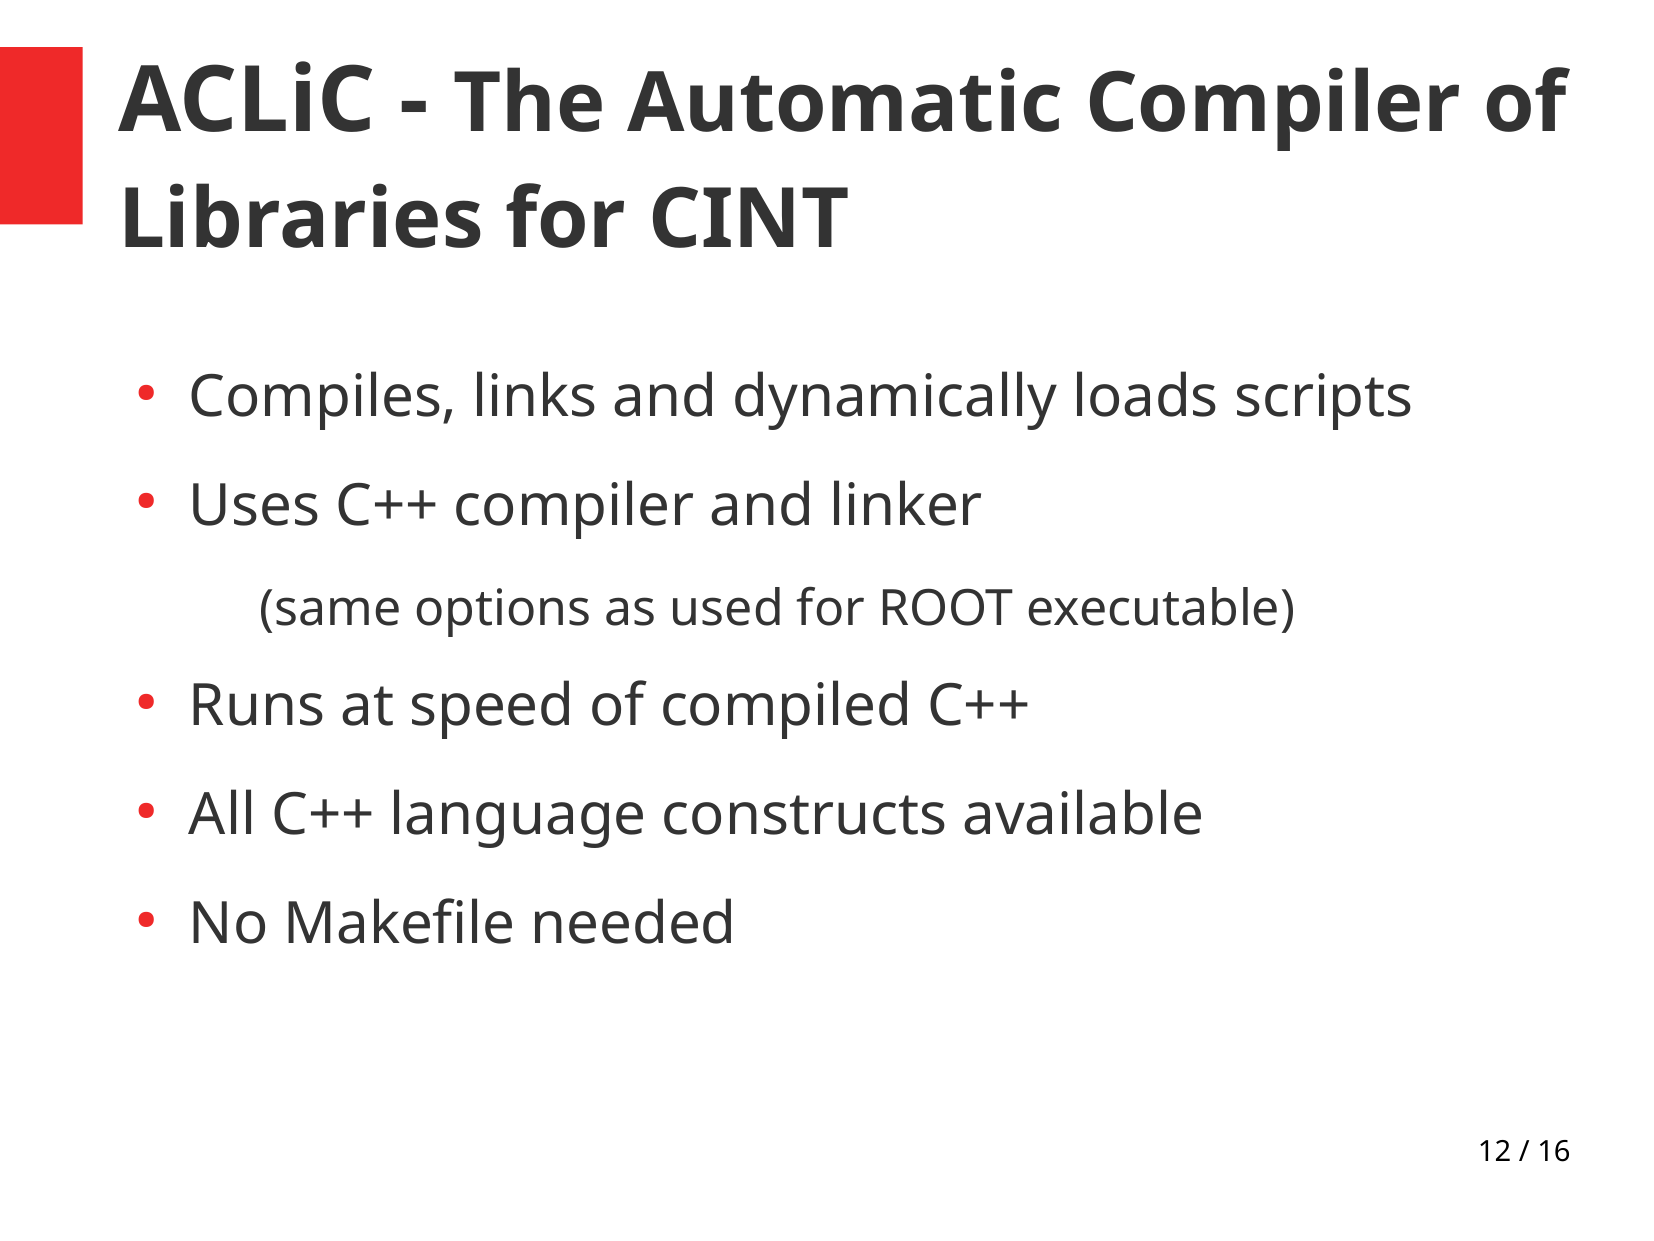

# ACLiC - The Automatic Compiler of Libraries for CINT
Compiles, links and dynamically loads scripts
Uses C++ compiler and linker
(same options as used for ROOT executable)
Runs at speed of compiled C++
All C++ language constructs available
No Makefile needed
12